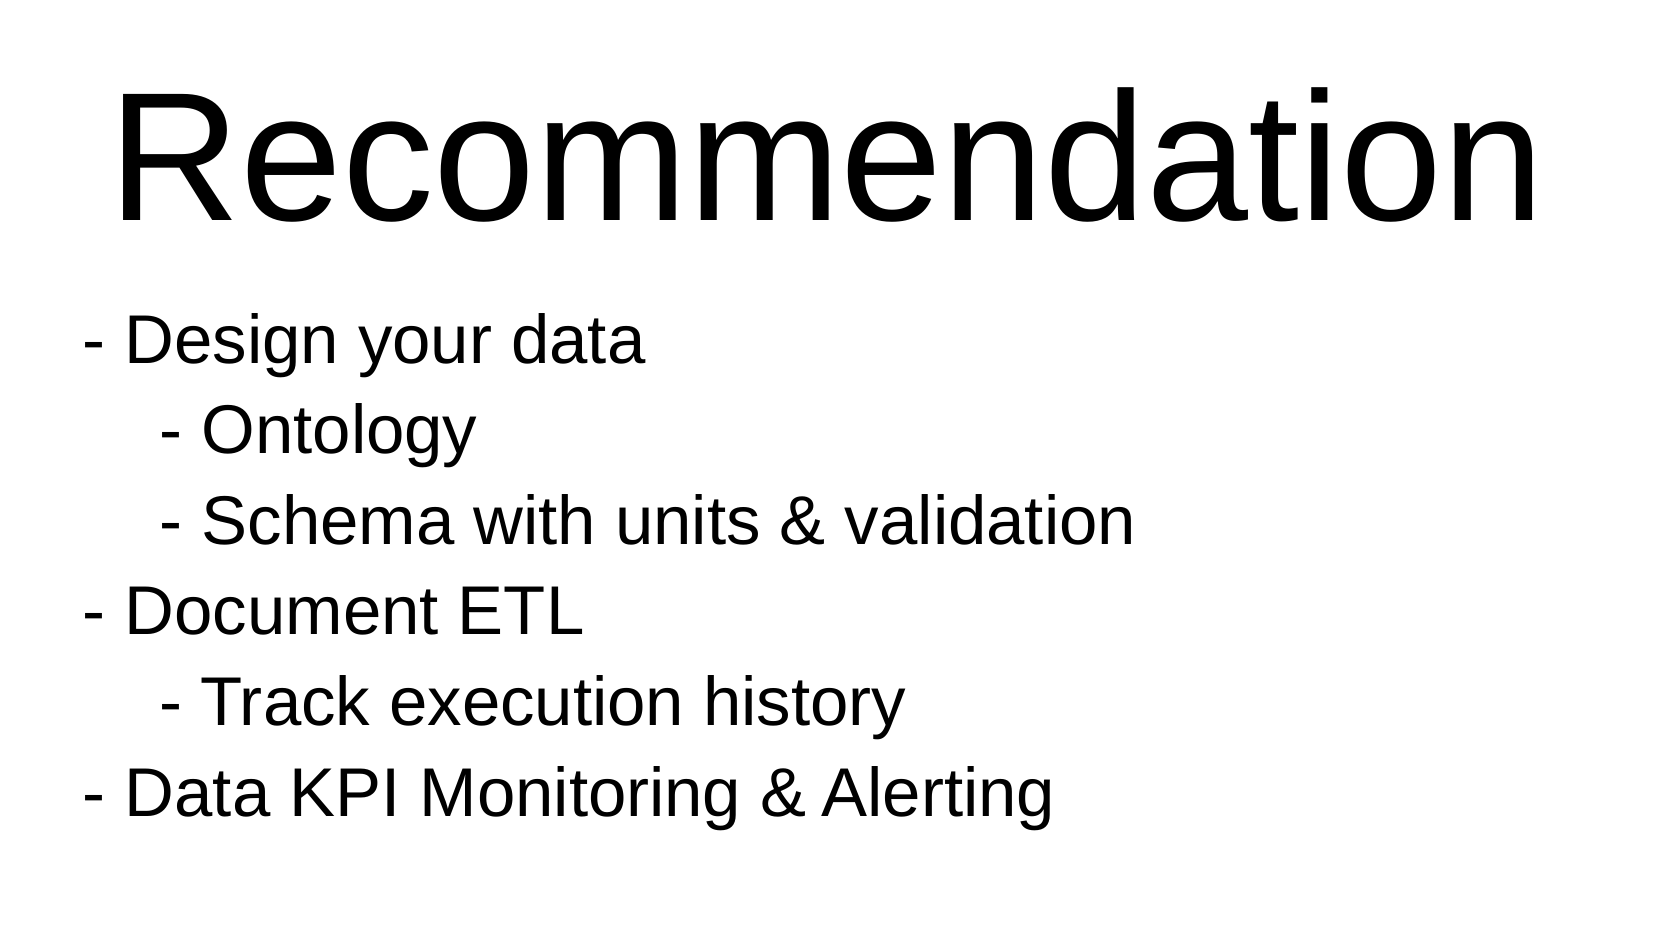

# Recommendation
- Design your data
 - Ontology
 - Schema with units & validation
- Document ETL
 - Track execution history
- Data KPI Monitoring & Alerting